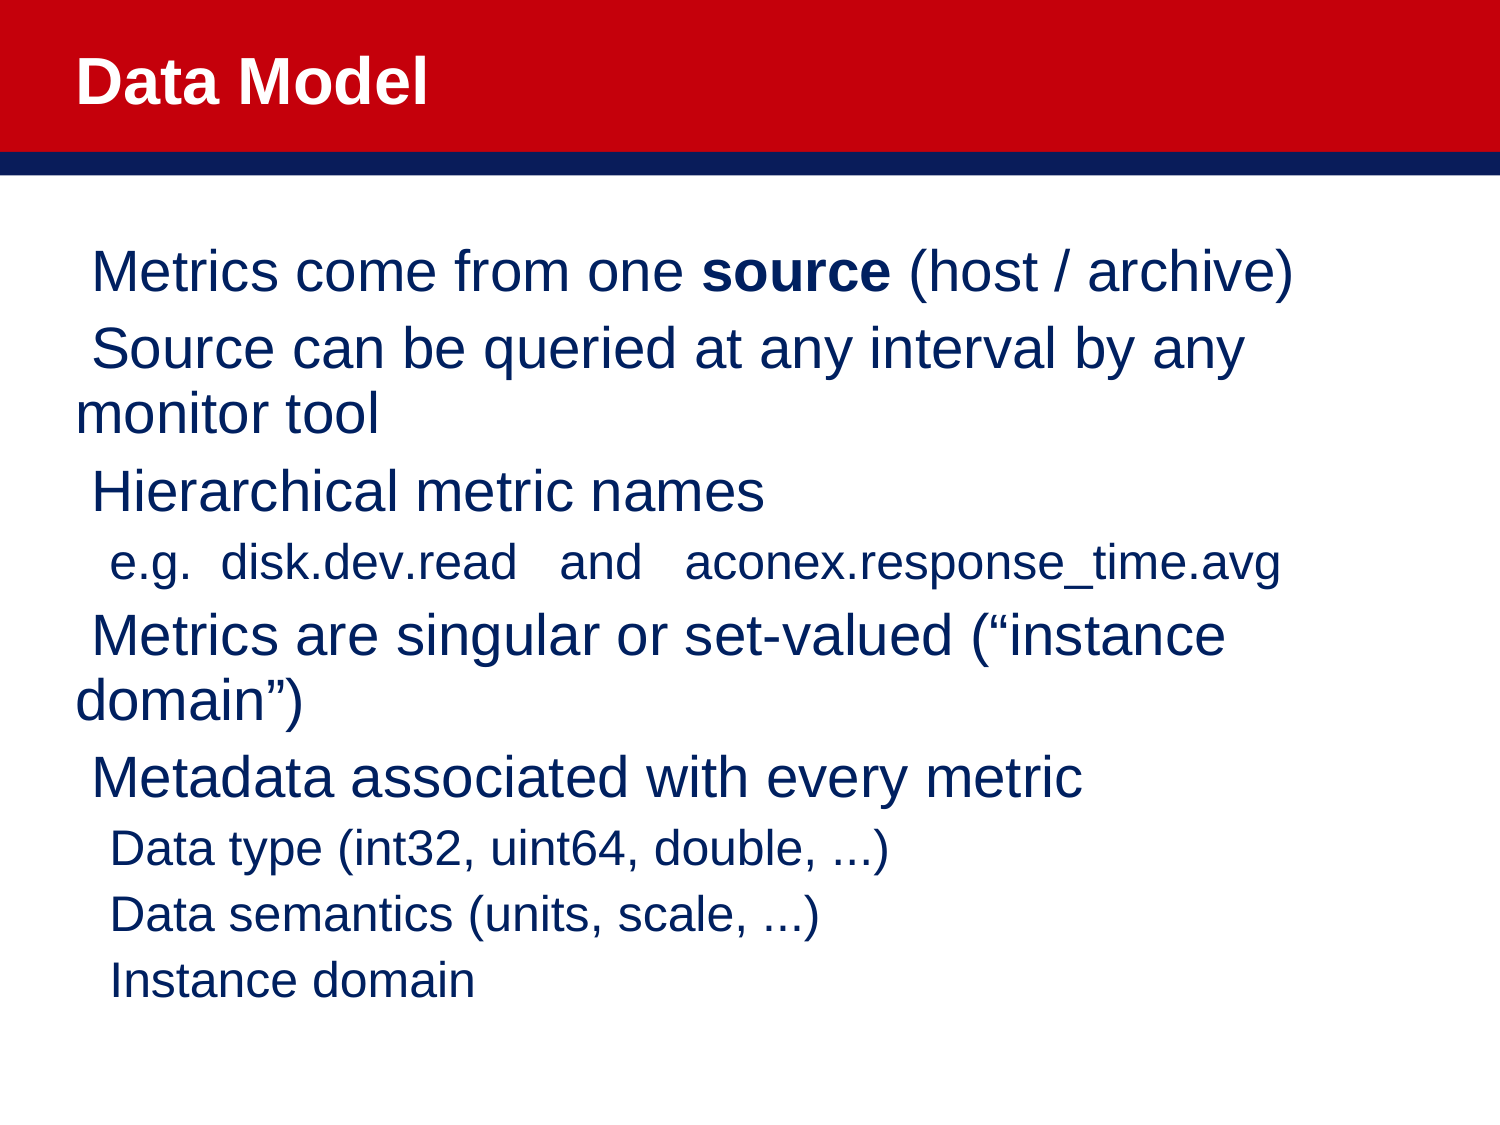

# Data Model
 Metrics come from one source (host / archive)‏
 Source can be queried at any interval by any monitor tool
 Hierarchical metric names
e.g. disk.dev.read and aconex.response_time.avg
 Metrics are singular or set-valued (“instance domain”)‏
 Metadata associated with every metric
Data type (int32, uint64, double, ...)‏
Data semantics (units, scale, ...)‏
Instance domain